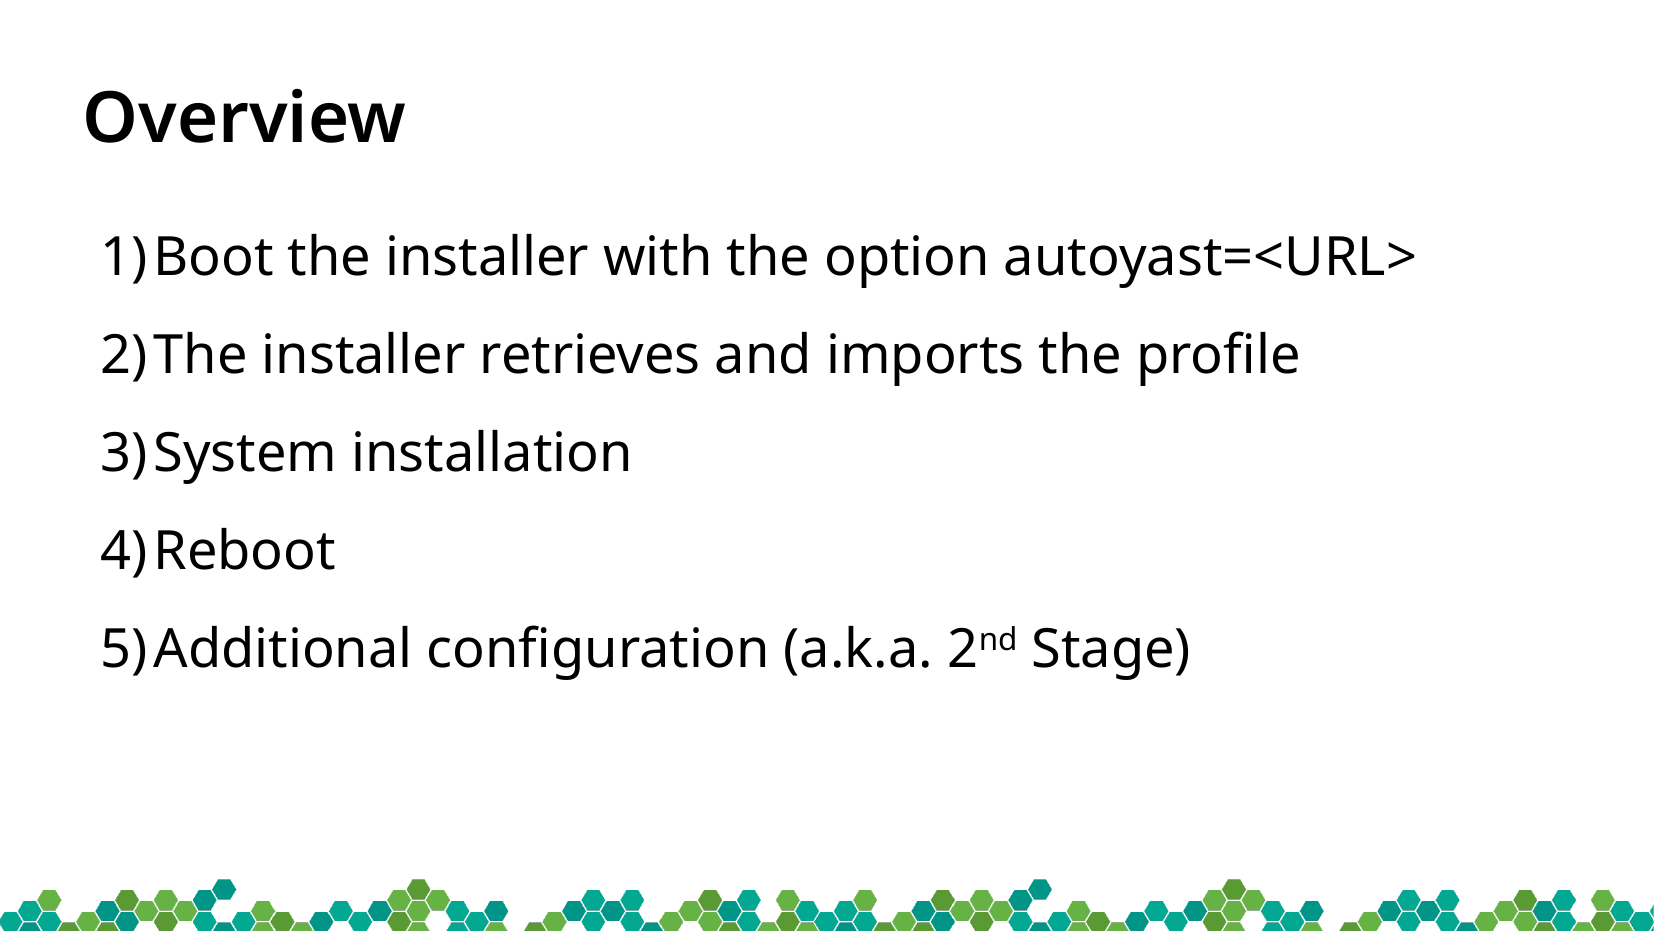

# Overview
Boot the installer with the option autoyast=<URL>
The installer retrieves and imports the profile
System installation
Reboot
Additional configuration (a.k.a. 2nd Stage)